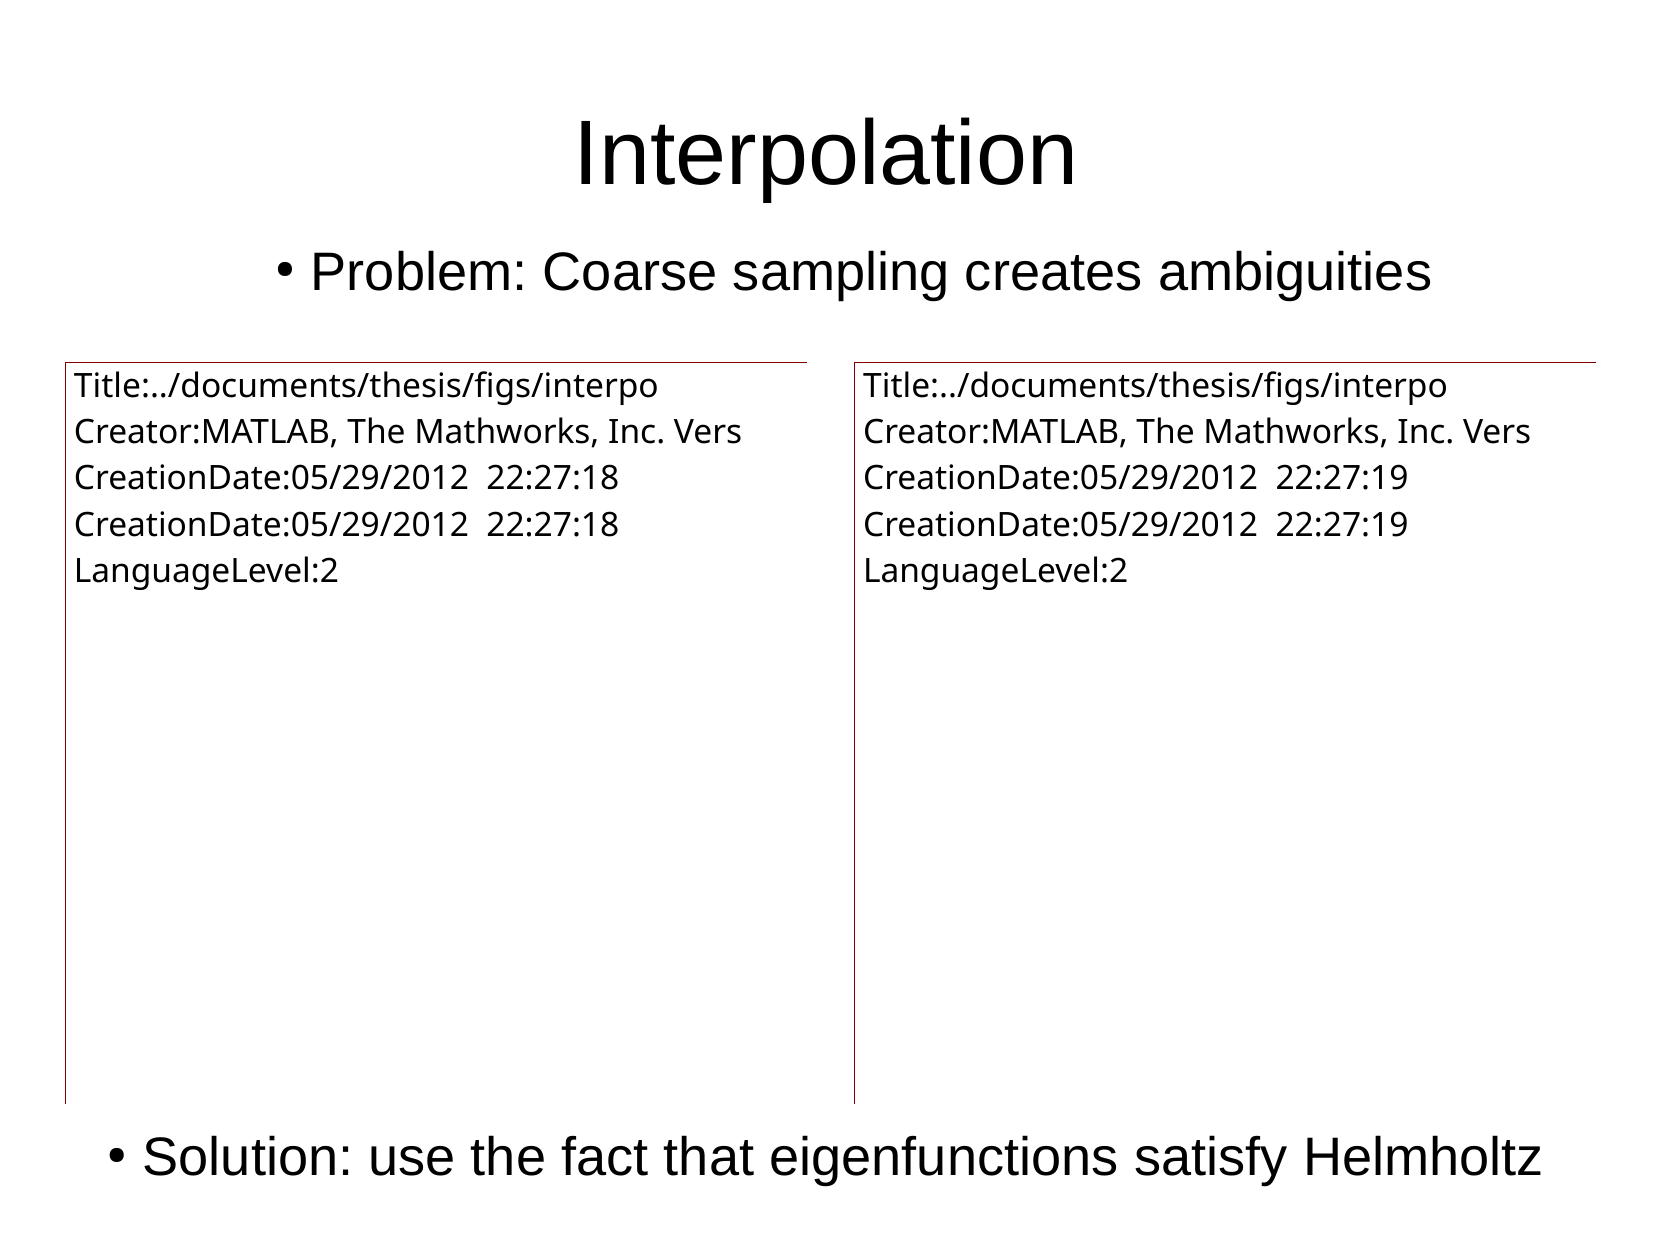

# Interpolation
Problem: Coarse sampling creates ambiguities
Solution: use the fact that eigenfunctions satisfy Helmholtz